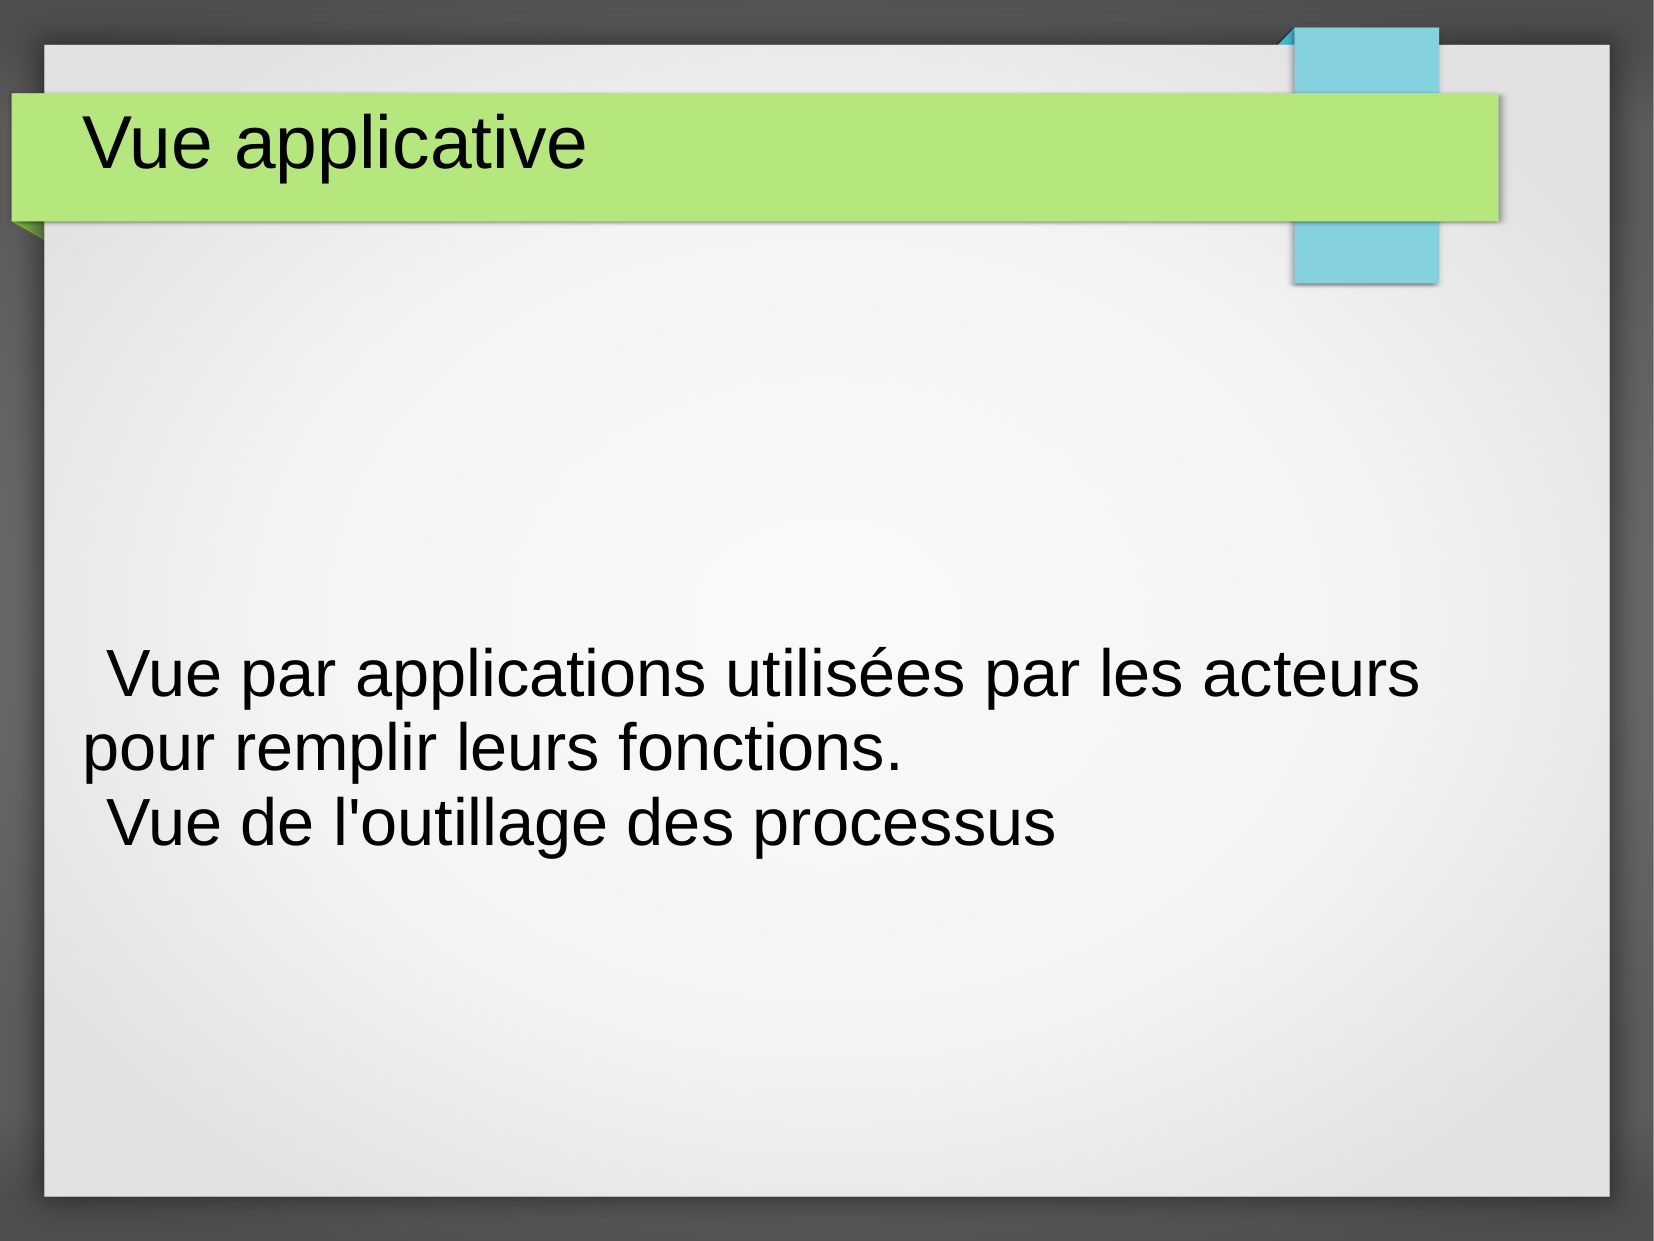

# Vue applicative
Vue par applications utilisées par les acteurs pour remplir leurs fonctions.
Vue de l'outillage des processus